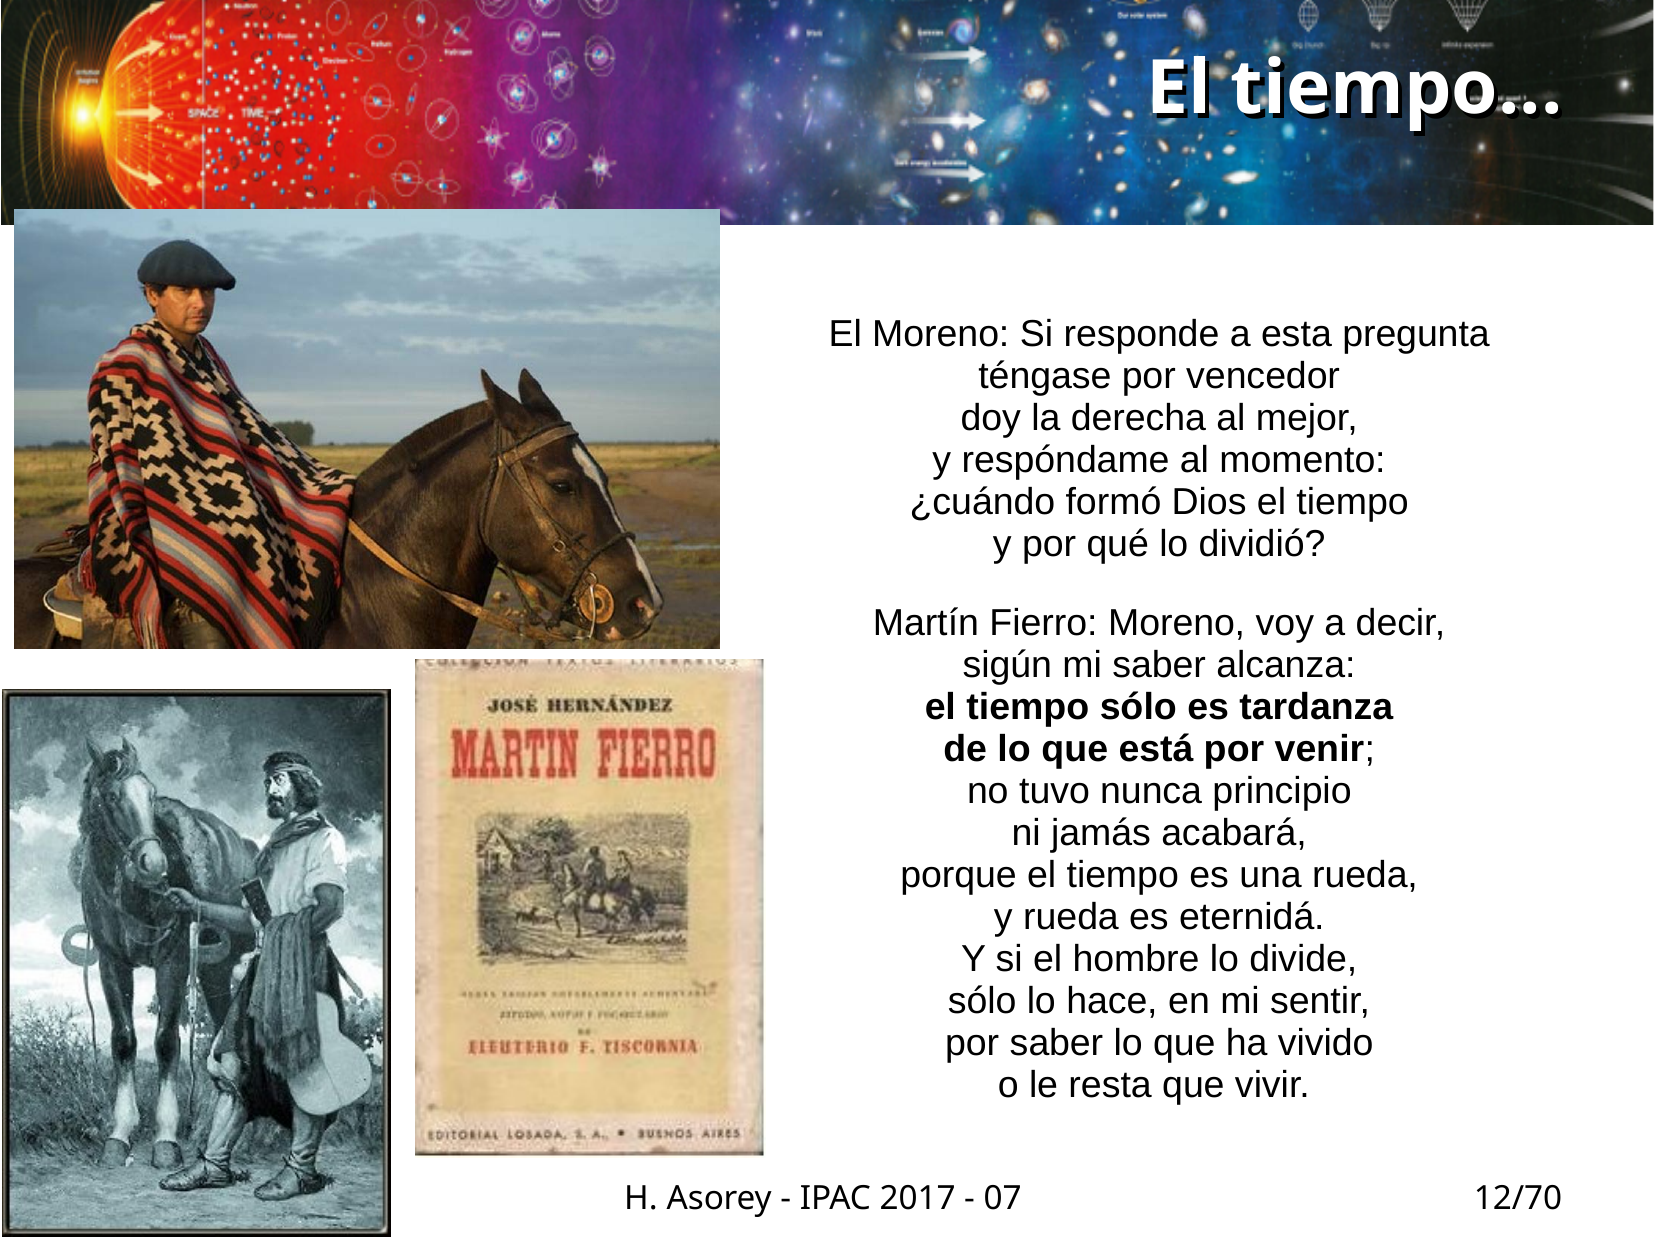

# El tiempo...
El Moreno: Si responde a esta pregunta
téngase por vencedor
doy la derecha al mejor,
y respóndame al momento:
¿cuándo formó Dios el tiempo
y por qué lo dividió?
Martín Fierro: Moreno, voy a decir,
sigún mi saber alcanza:
el tiempo sólo es tardanza
de lo que está por venir;
no tuvo nunca principio
ni jamás acabará,
porque el tiempo es una rueda,
y rueda es eternidá.
Y si el hombre lo divide,
sólo lo hace, en mi sentir,
por saber lo que ha vivido
o le resta que vivir.
Sep 26, 2017
H. Asorey - IPAC 2017 - 07
12